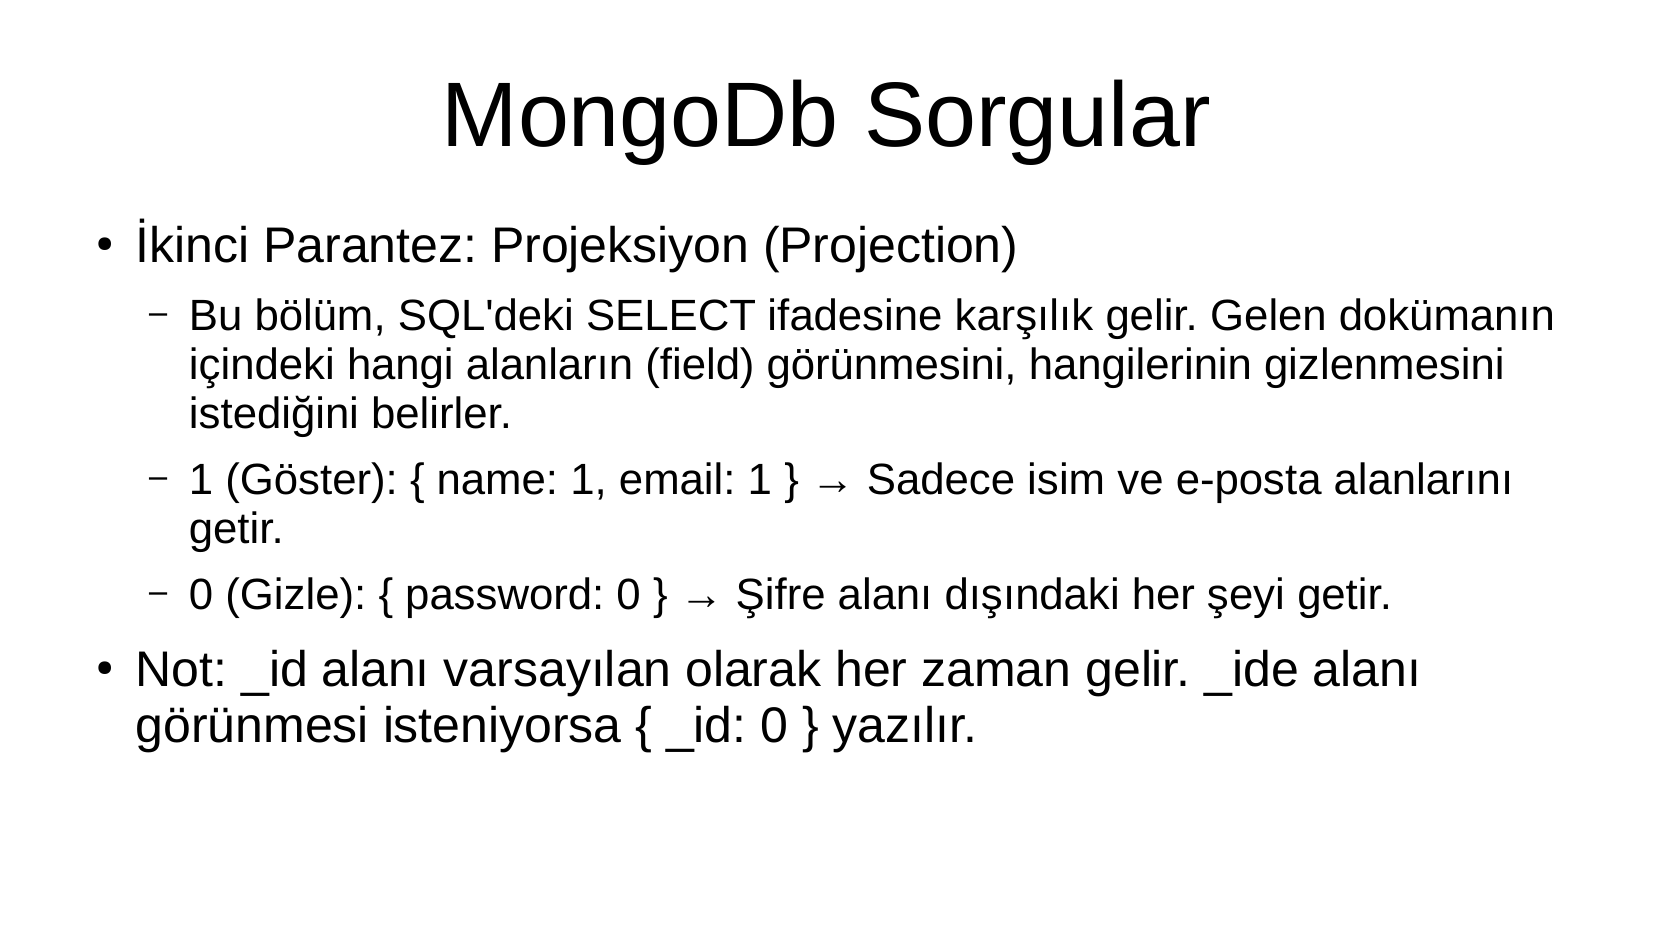

# MongoDb Sorgular
İkinci Parantez: Projeksiyon (Projection)
Bu bölüm, SQL'deki SELECT ifadesine karşılık gelir. Gelen dokümanın içindeki hangi alanların (field) görünmesini, hangilerinin gizlenmesini istediğini belirler.
1 (Göster): { name: 1, email: 1 } → Sadece isim ve e-posta alanlarını getir.
0 (Gizle): { password: 0 } → Şifre alanı dışındaki her şeyi getir.
Not: _id alanı varsayılan olarak her zaman gelir. _ide alanı görünmesi isteniyorsa { _id: 0 } yazılır.